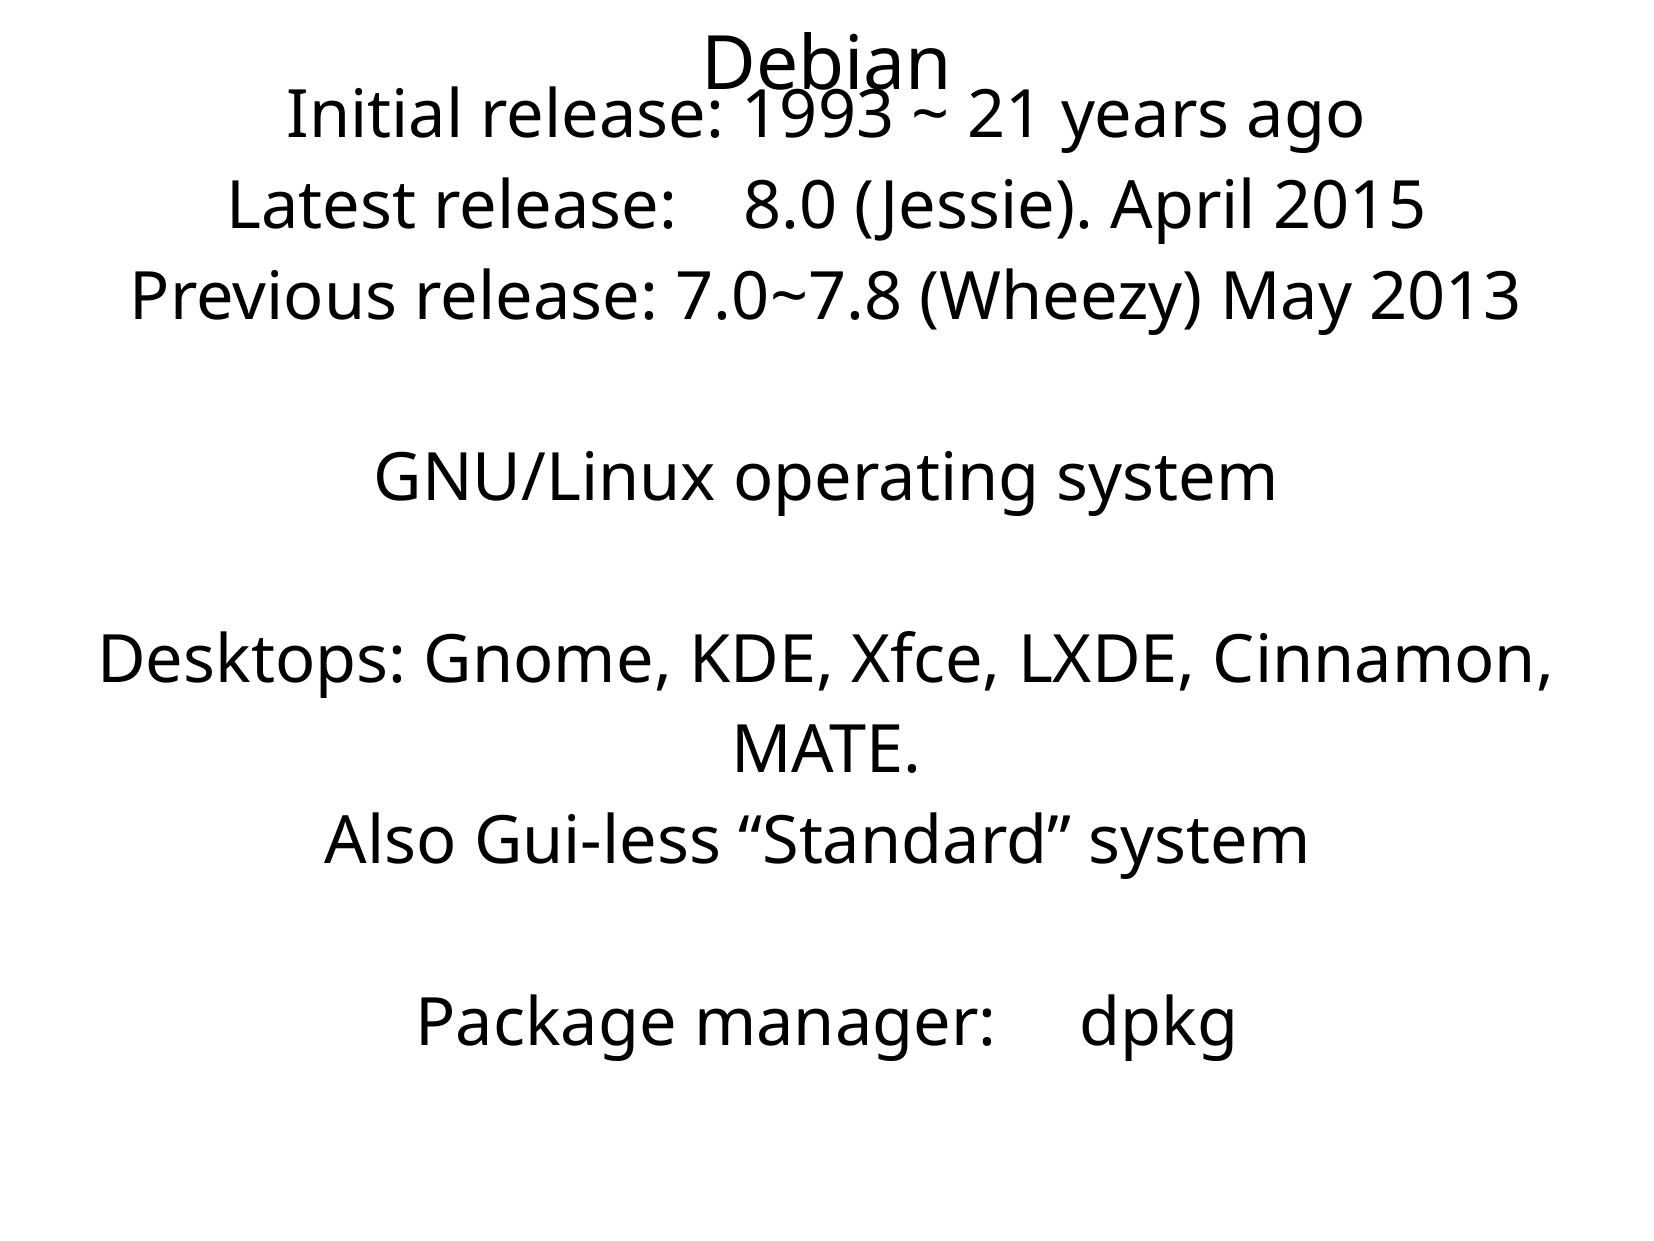

# Debian
Initial release: 1993 ~ 21 years ago
Latest release: 	8.0 (Jessie). April 2015
Previous release: 7.0~7.8 (Wheezy) May 2013
GNU/Linux operating system
Desktops: Gnome, KDE, Xfce, LXDE, Cinnamon, MATE.
Also Gui-less “Standard” system
Package manager: 	dpkg